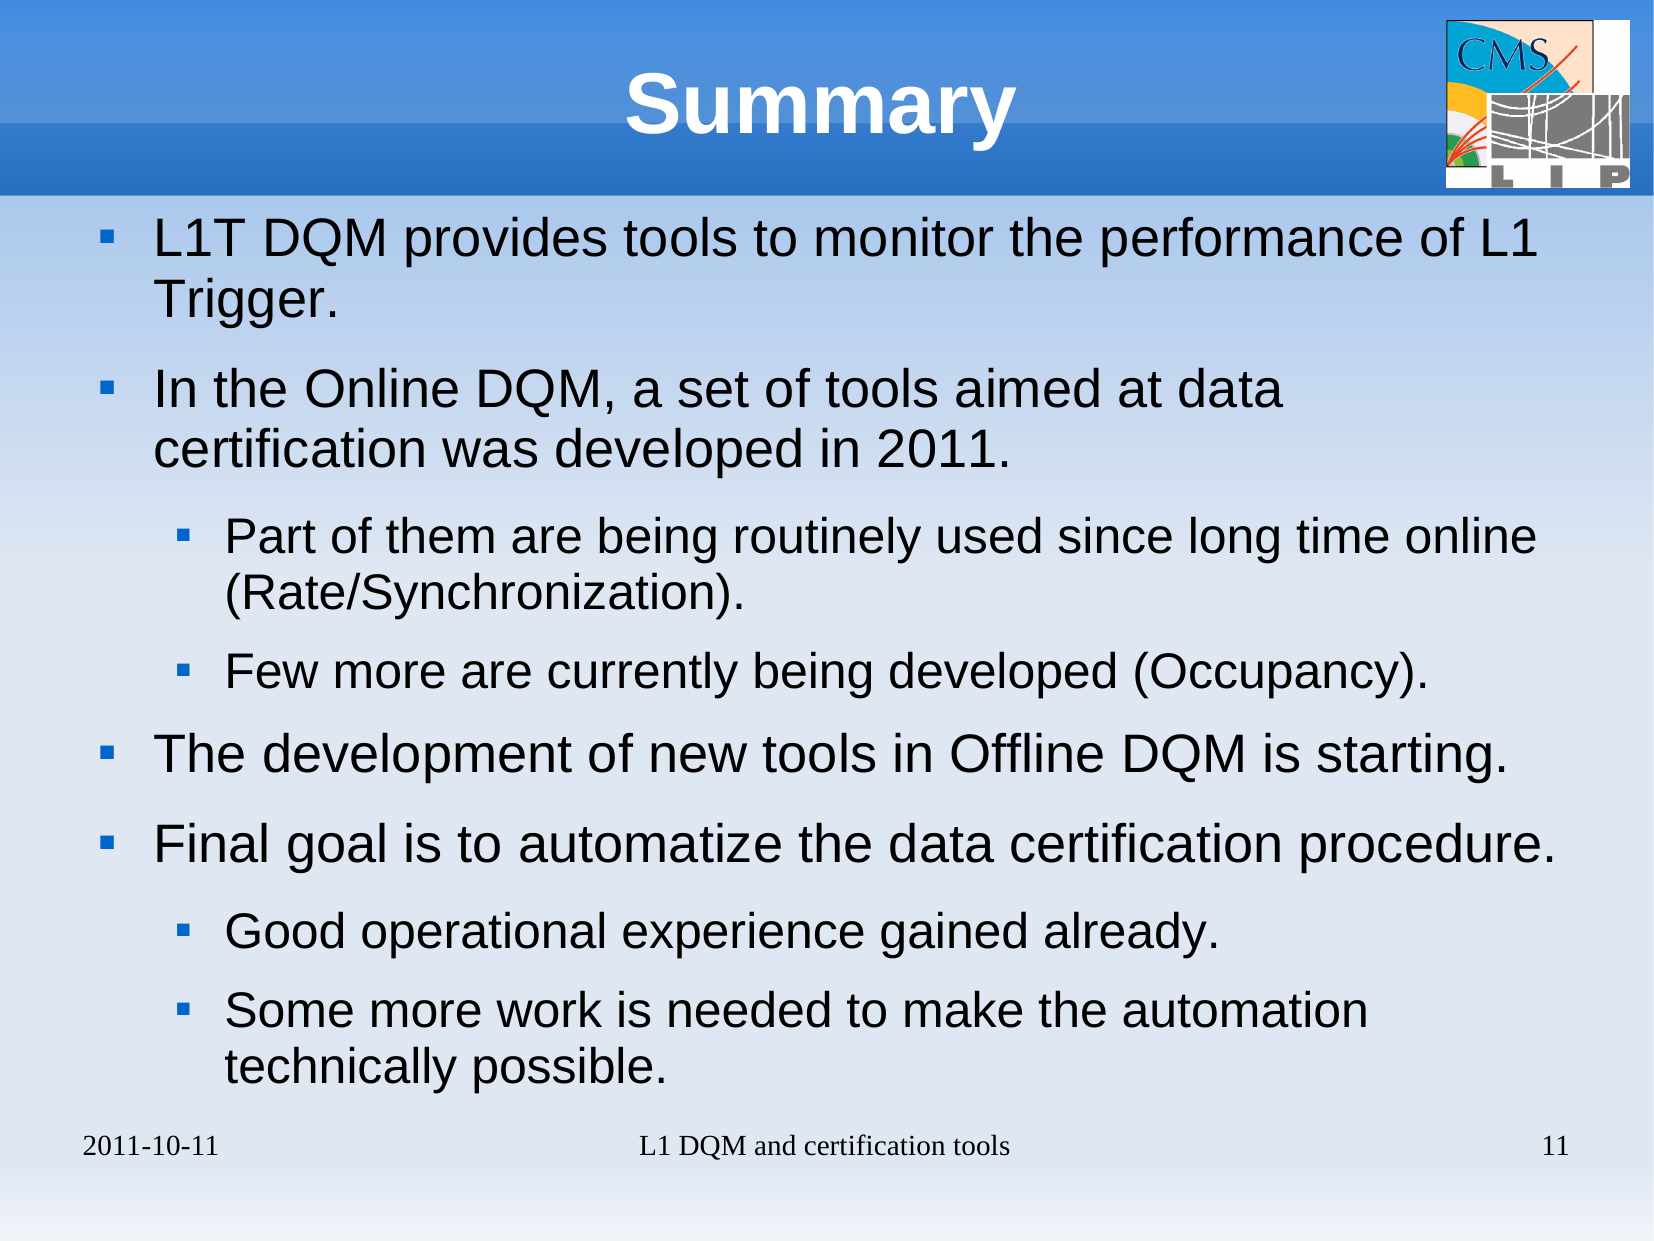

# Summary
L1T DQM provides tools to monitor the performance of L1 Trigger.
In the Online DQM, a set of tools aimed at data certification was developed in 2011.
Part of them are being routinely used since long time online (Rate/Synchronization).
Few more are currently being developed (Occupancy).
The development of new tools in Offline DQM is starting.
Final goal is to automatize the data certification procedure.
Good operational experience gained already.
Some more work is needed to make the automation technically possible.
2011-10-11
L1 DQM and certification tools
11